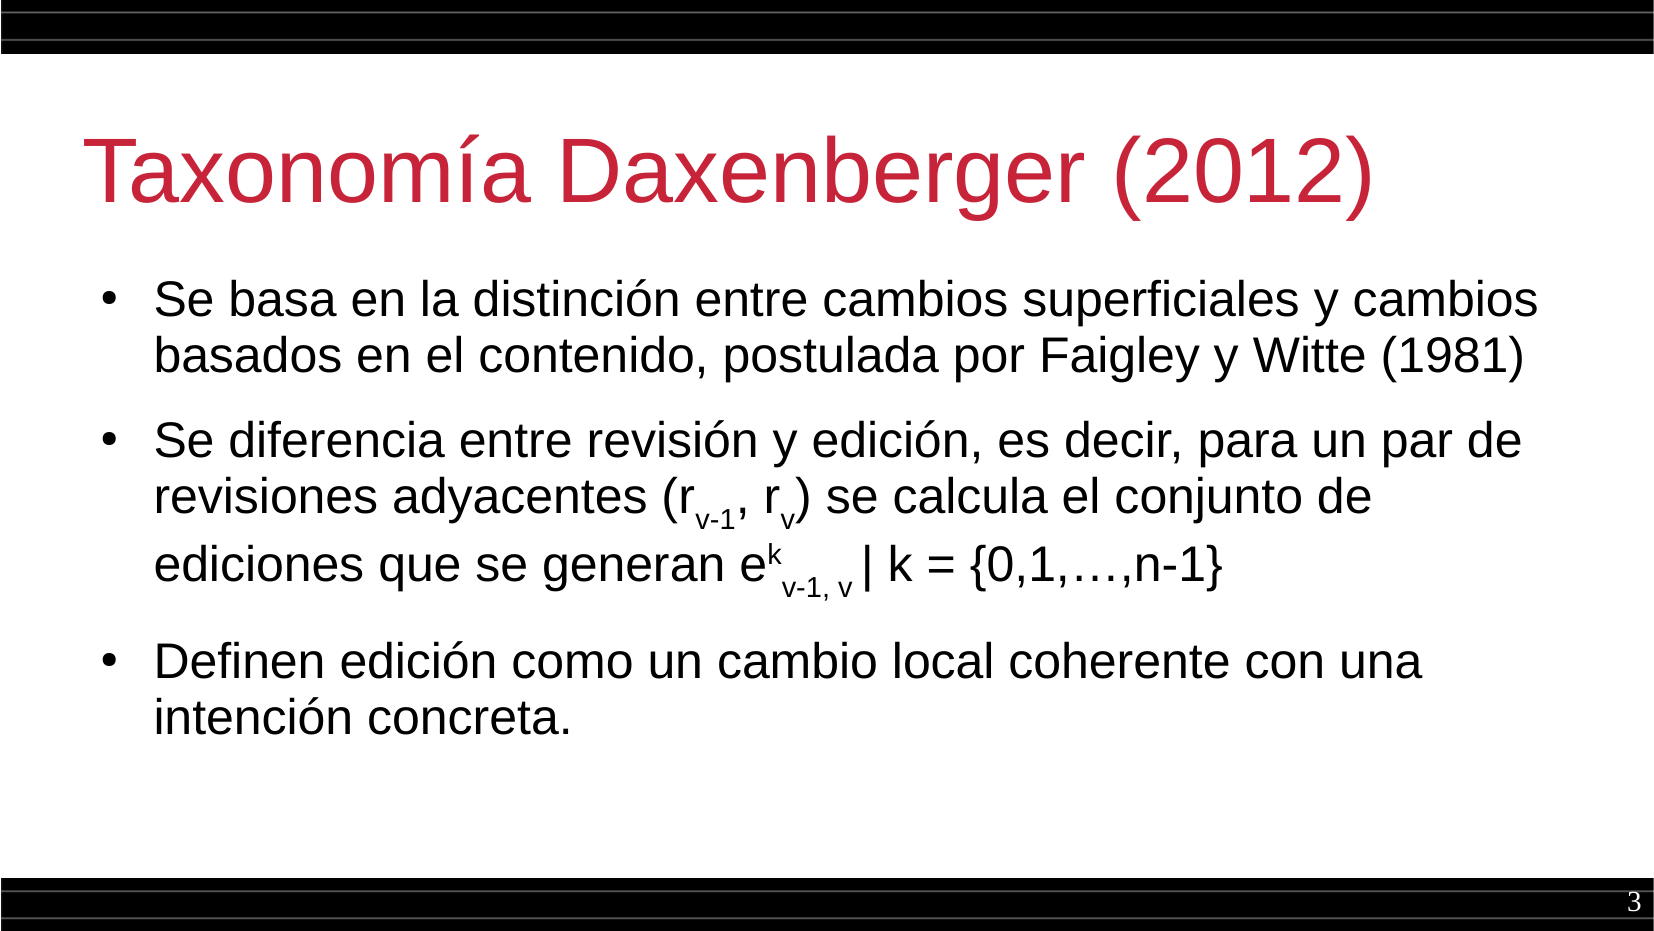

# Taxonomía Daxenberger (2012)
Se basa en la distinción entre cambios superficiales y cambios basados en el contenido, postulada por Faigley y Witte (1981)
Se diferencia entre revisión y edición, es decir, para un par de revisiones adyacentes (rv-1, rv) se calcula el conjunto de ediciones que se generan ekv-1, v | k = {0,1,…,n-1}
Definen edición como un cambio local coherente con una intención concreta.